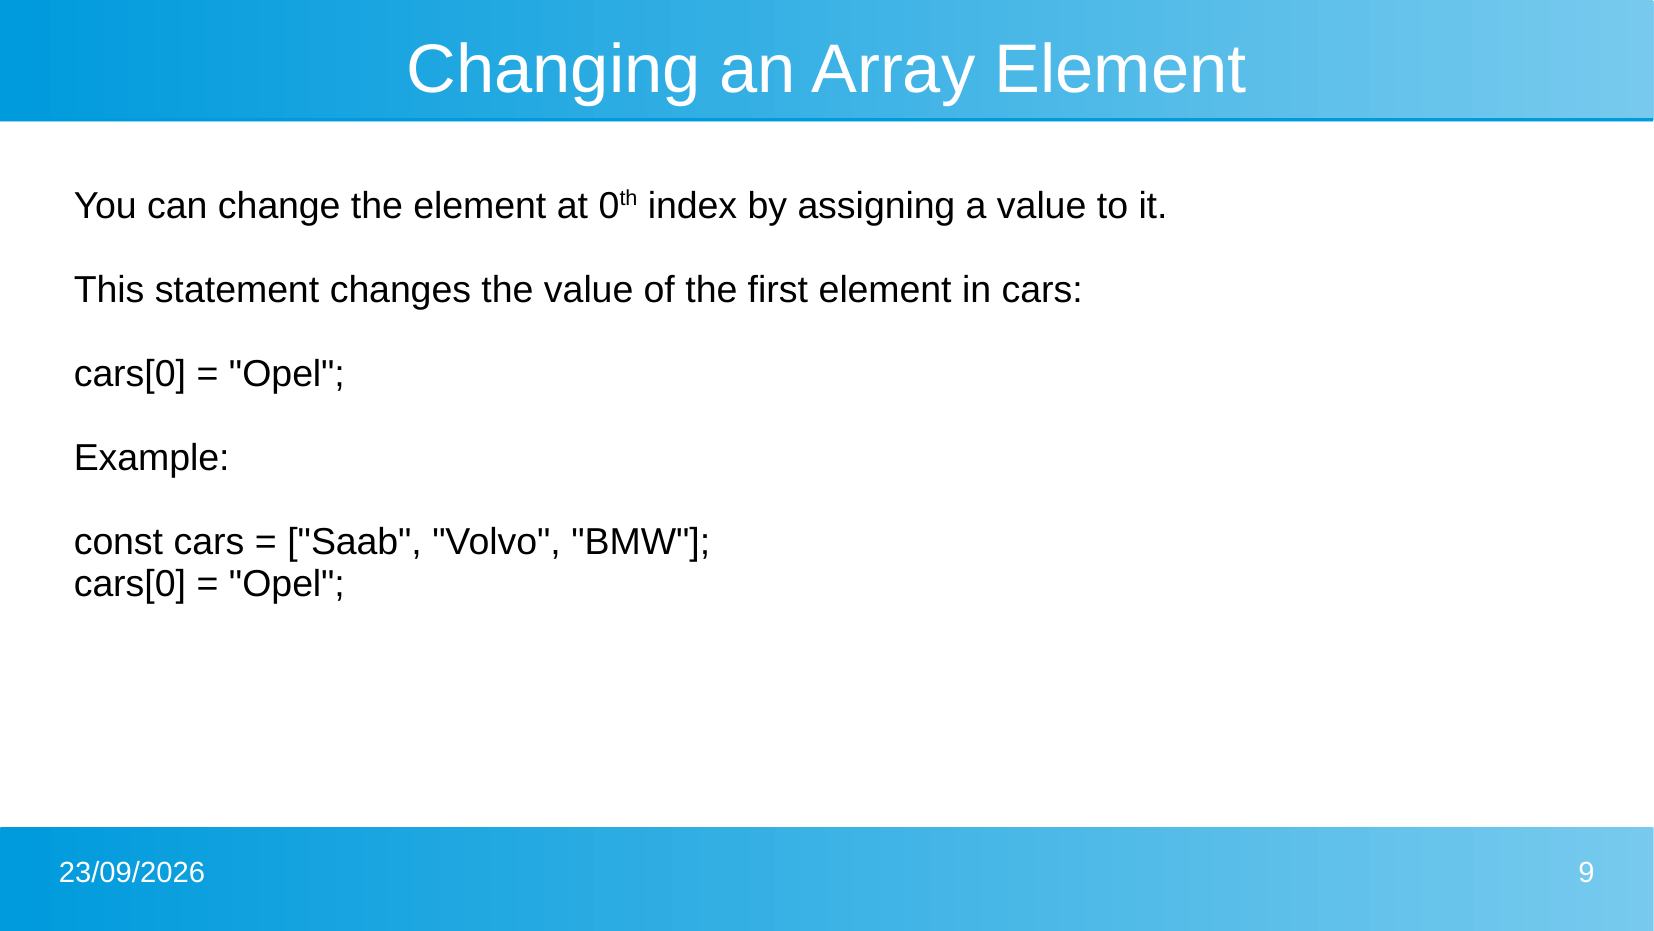

# Changing an Array Element
You can change the element at 0th index by assigning a value to it.
This statement changes the value of the first element in cars:
cars[0] = "Opel";
Example:
const cars = ["Saab", "Volvo", "BMW"];
cars[0] = "Opel";
9